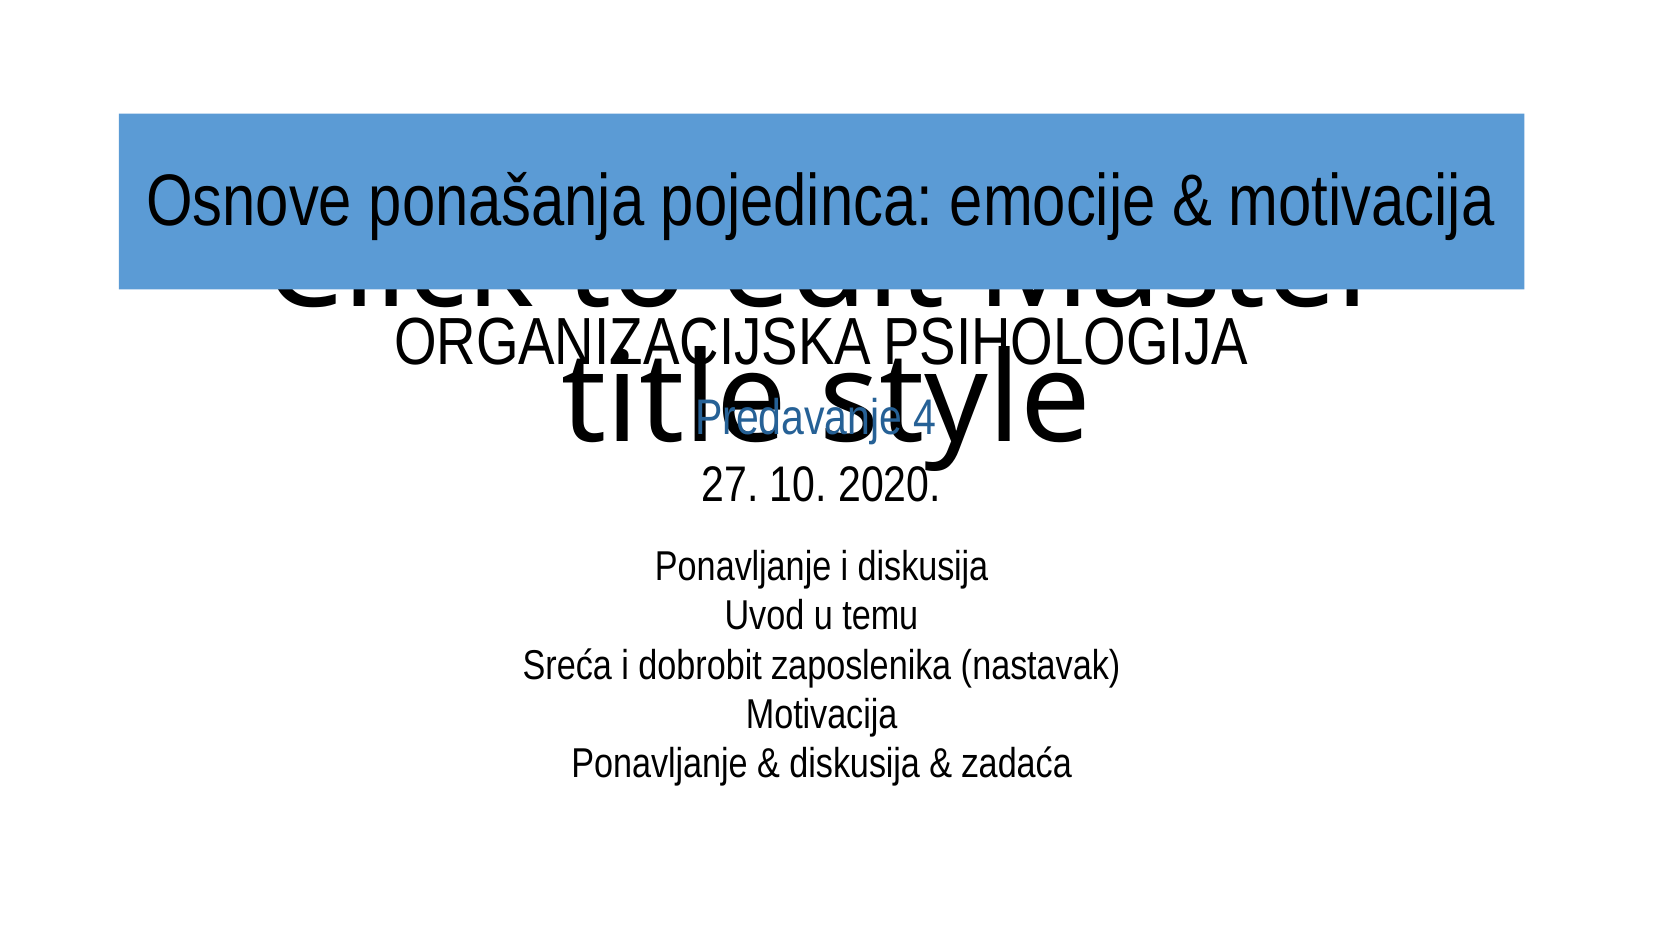

Osnove ponašanja pojedinca: emocije & motivacija
ORGANIZACIJSKA PSIHOLOGIJA
Predavanje 4
27. 10. 2020.
Ponavljanje i diskusija
Uvod u temu
Sreća i dobrobit zaposlenika (nastavak)
Motivacija
Ponavljanje & diskusija & zadaća